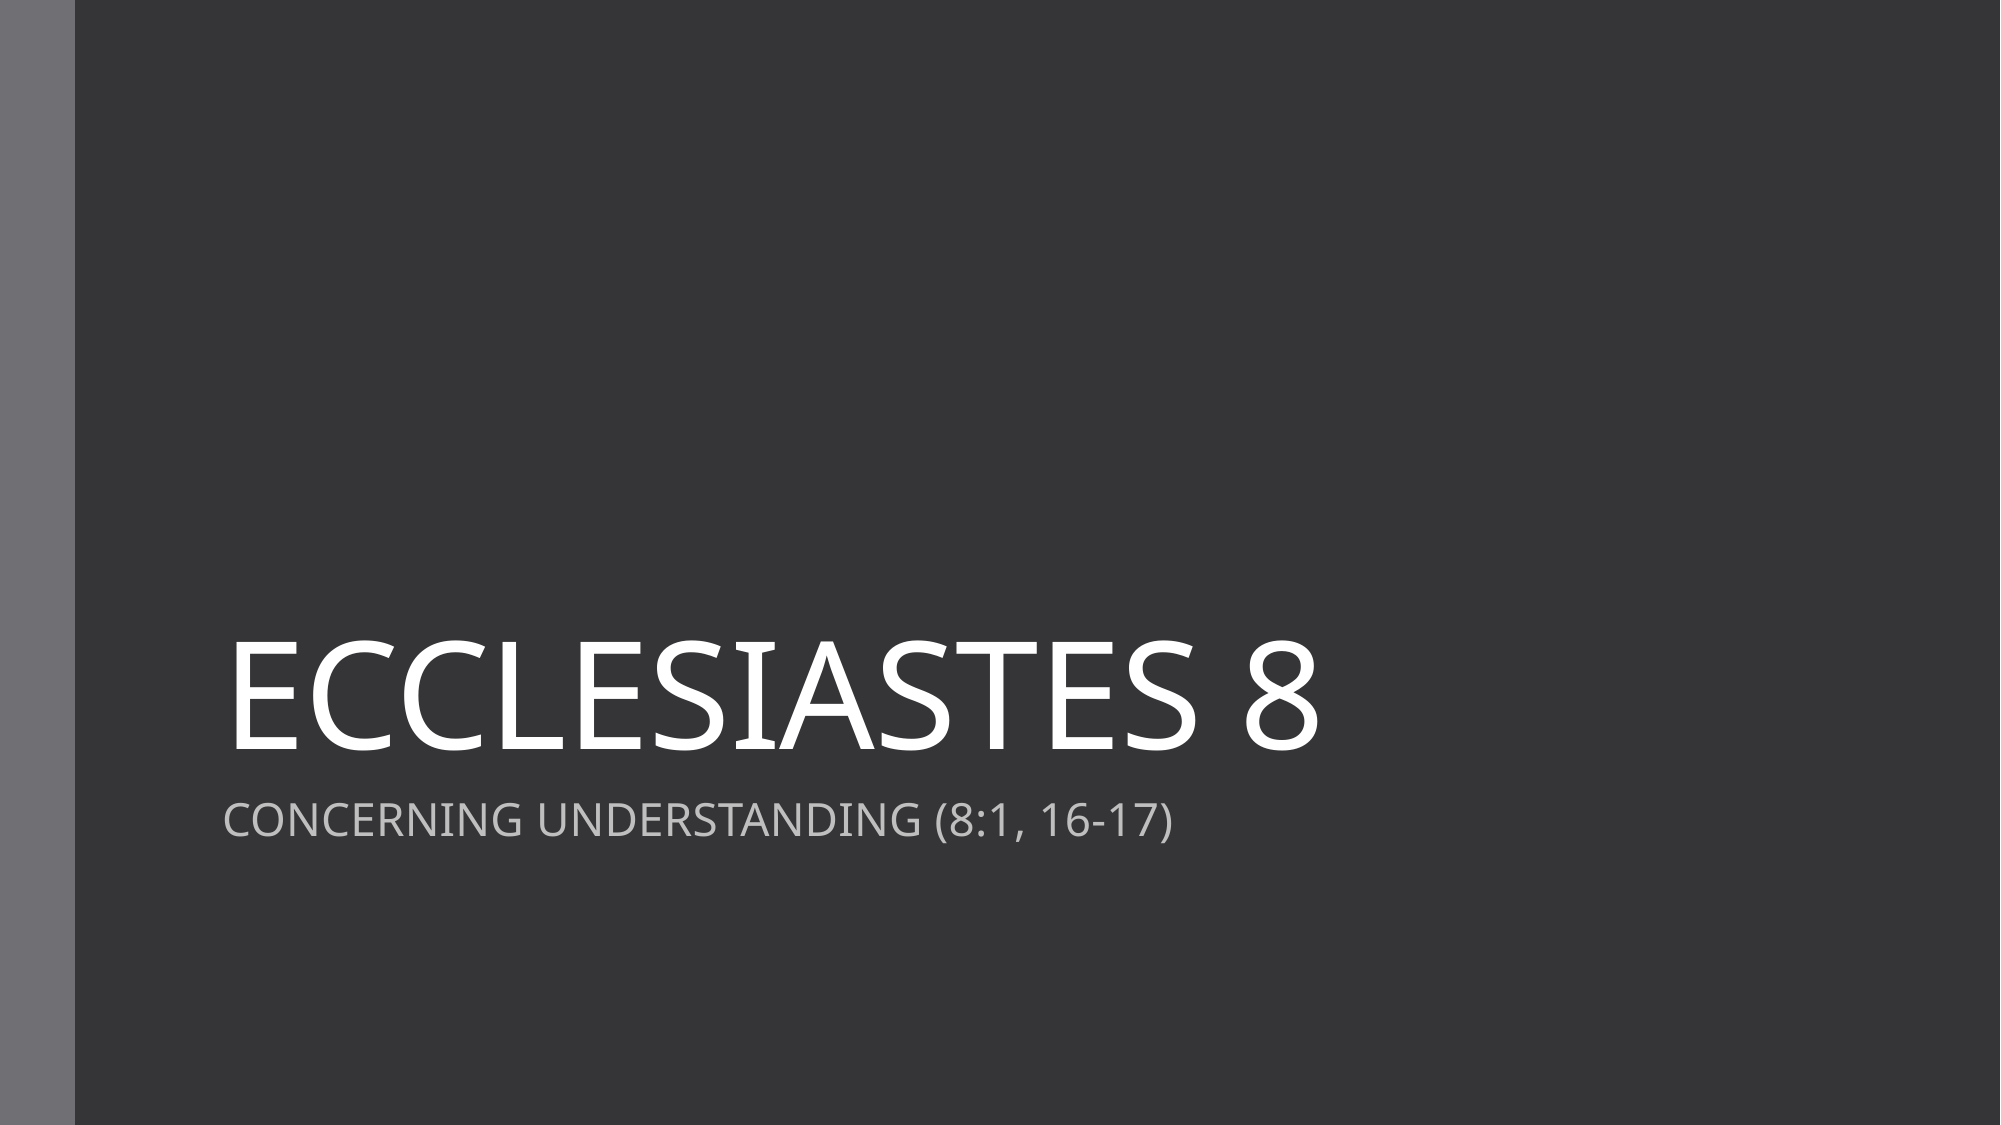

# ECCLESIASTES 8
CONCERNING UNDERSTANDING (8:1, 16-17)